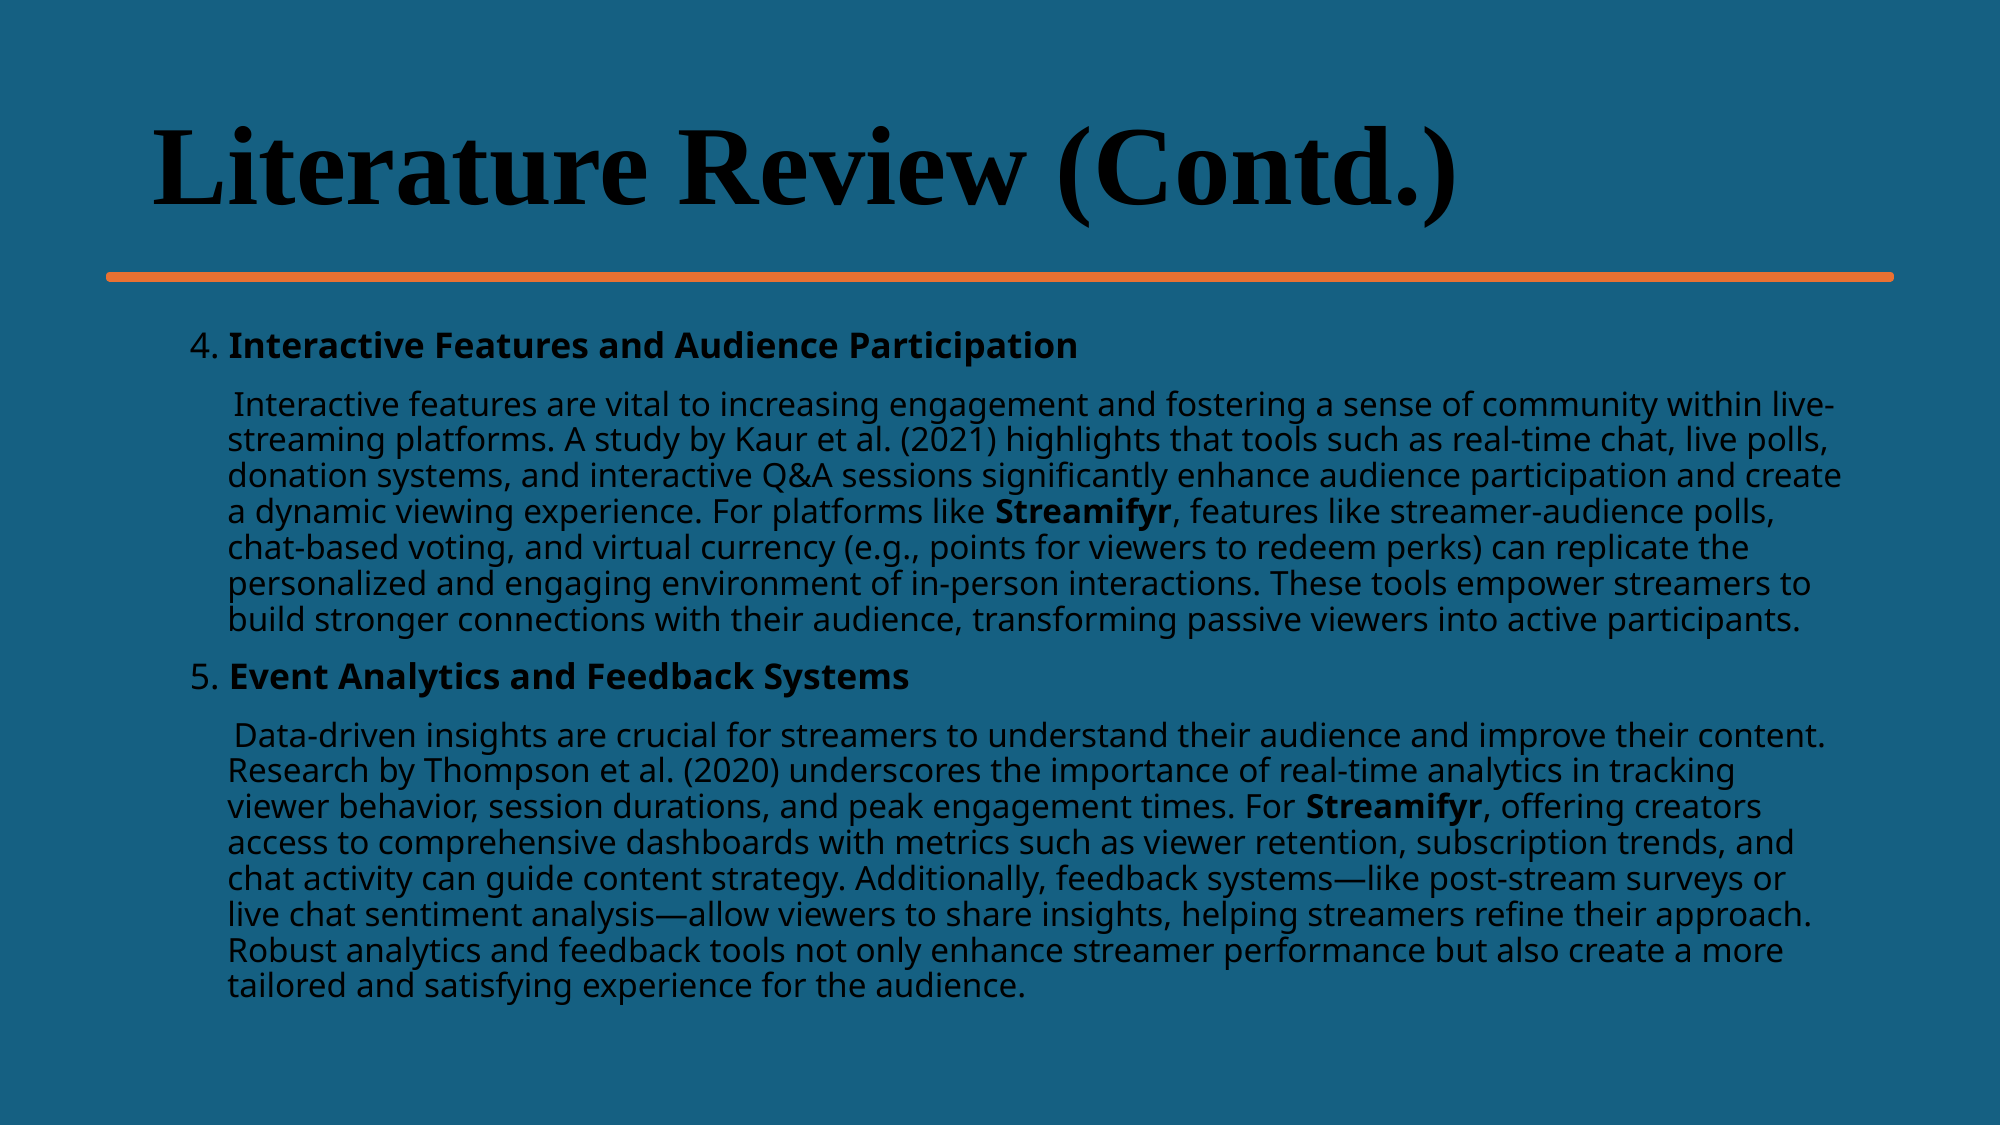

# Literature Review (Contd.)
4. Interactive Features and Audience Participation
 Interactive features are vital to increasing engagement and fostering a sense of community within live-streaming platforms. A study by Kaur et al. (2021) highlights that tools such as real-time chat, live polls, donation systems, and interactive Q&A sessions significantly enhance audience participation and create a dynamic viewing experience. For platforms like Streamifyr, features like streamer-audience polls, chat-based voting, and virtual currency (e.g., points for viewers to redeem perks) can replicate the personalized and engaging environment of in-person interactions. These tools empower streamers to build stronger connections with their audience, transforming passive viewers into active participants.
5. Event Analytics and Feedback Systems
 Data-driven insights are crucial for streamers to understand their audience and improve their content. Research by Thompson et al. (2020) underscores the importance of real-time analytics in tracking viewer behavior, session durations, and peak engagement times. For Streamifyr, offering creators access to comprehensive dashboards with metrics such as viewer retention, subscription trends, and chat activity can guide content strategy. Additionally, feedback systems—like post-stream surveys or live chat sentiment analysis—allow viewers to share insights, helping streamers refine their approach. Robust analytics and feedback tools not only enhance streamer performance but also create a more tailored and satisfying experience for the audience.